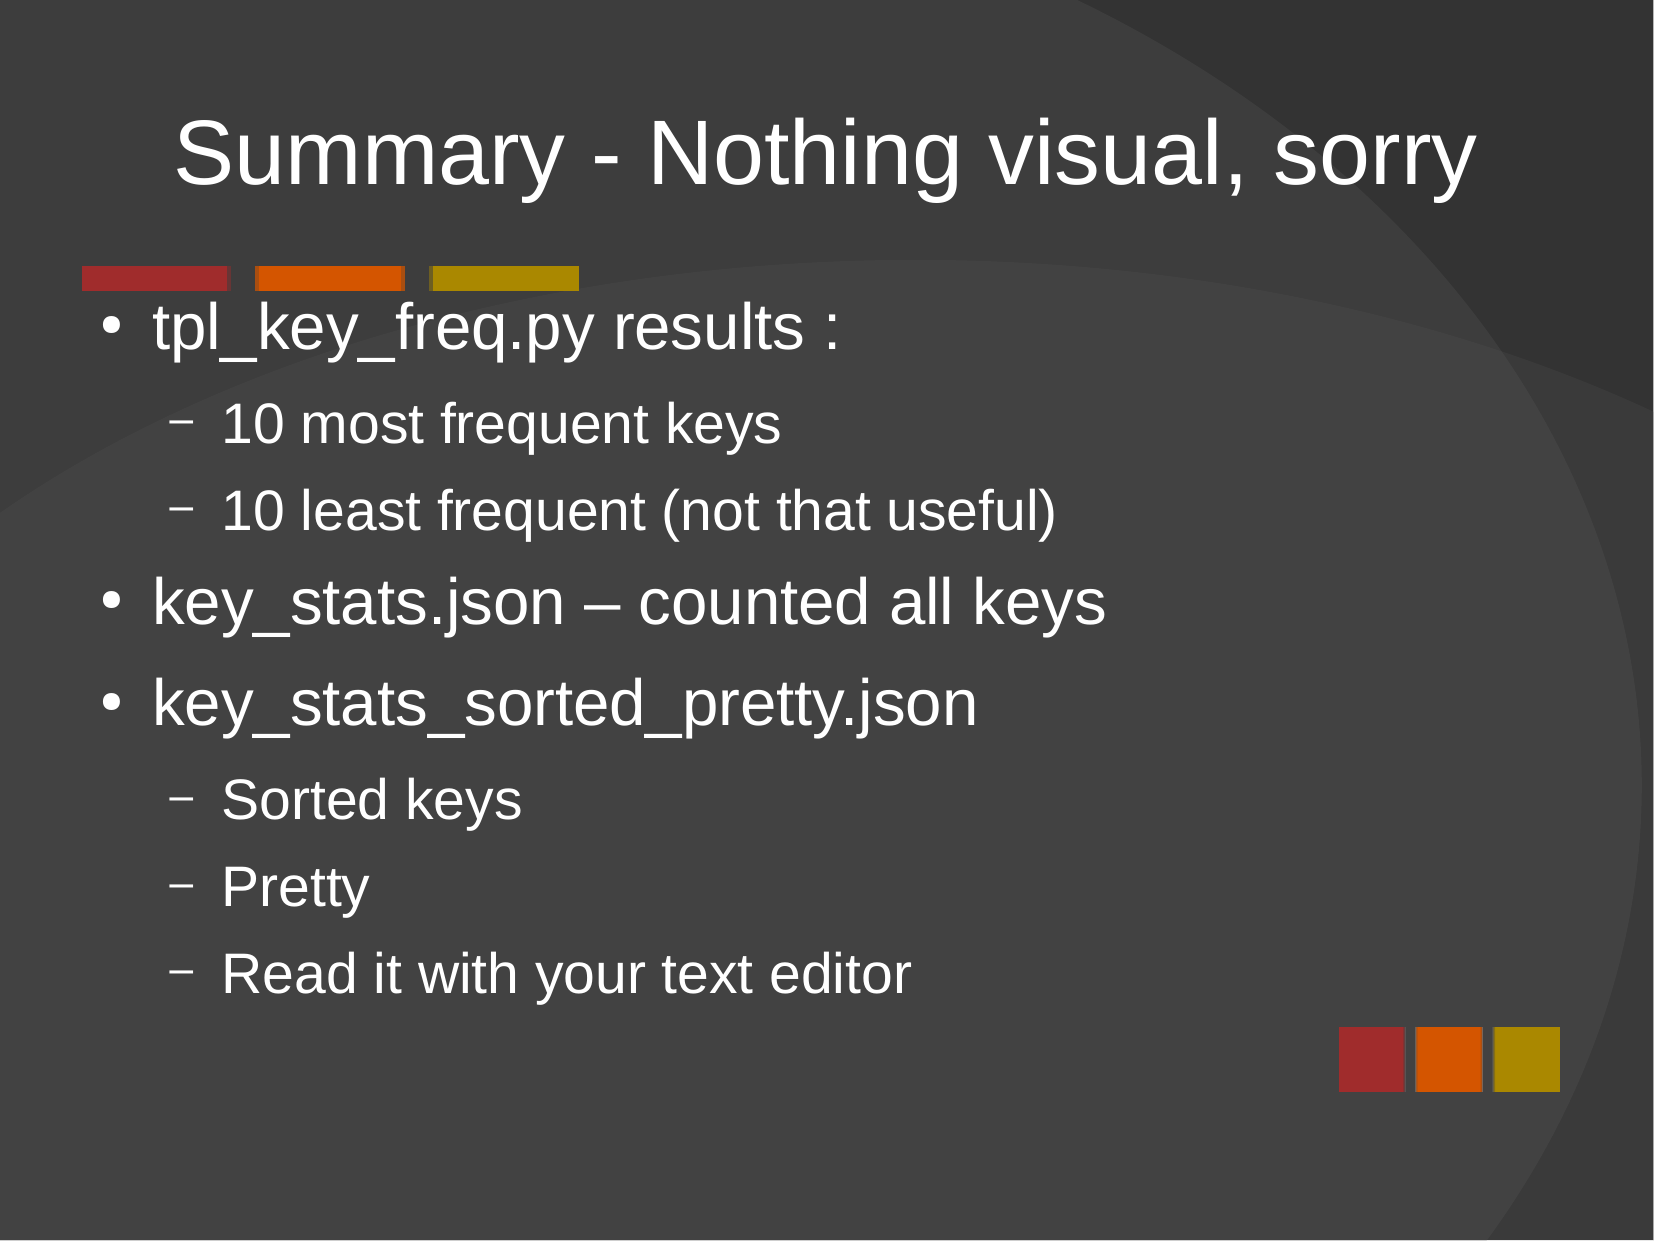

# Summary - Nothing visual, sorry
tpl_key_freq.py results :
10 most frequent keys
10 least frequent (not that useful)
key_stats.json – counted all keys
key_stats_sorted_pretty.json
Sorted keys
Pretty
Read it with your text editor